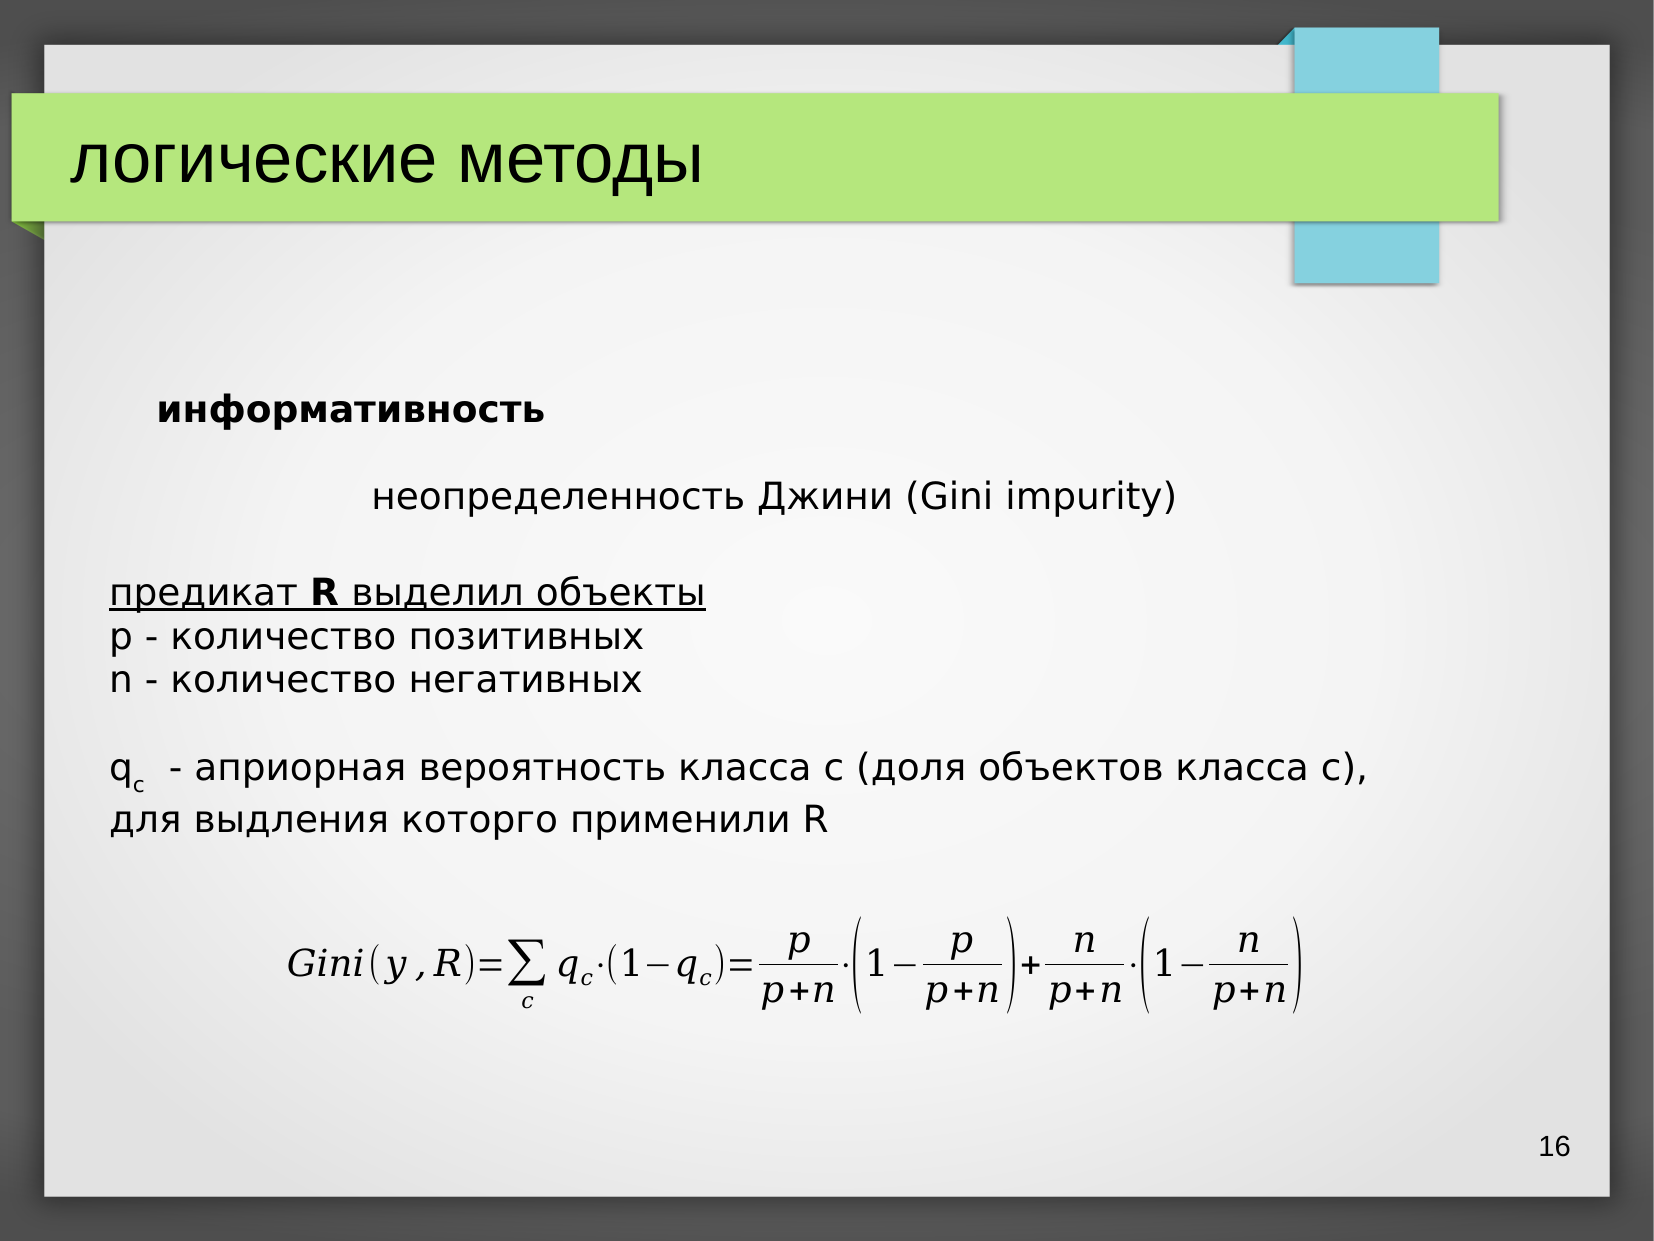

# логические методы
информативность
неопределенность Джини (Gini impurity)
предикат R выделил объекты
p - количество позитивных
n - количество негативных
qc - априорная вероятность класса c (доля объектов класса с),
для выдления которго применили R
16